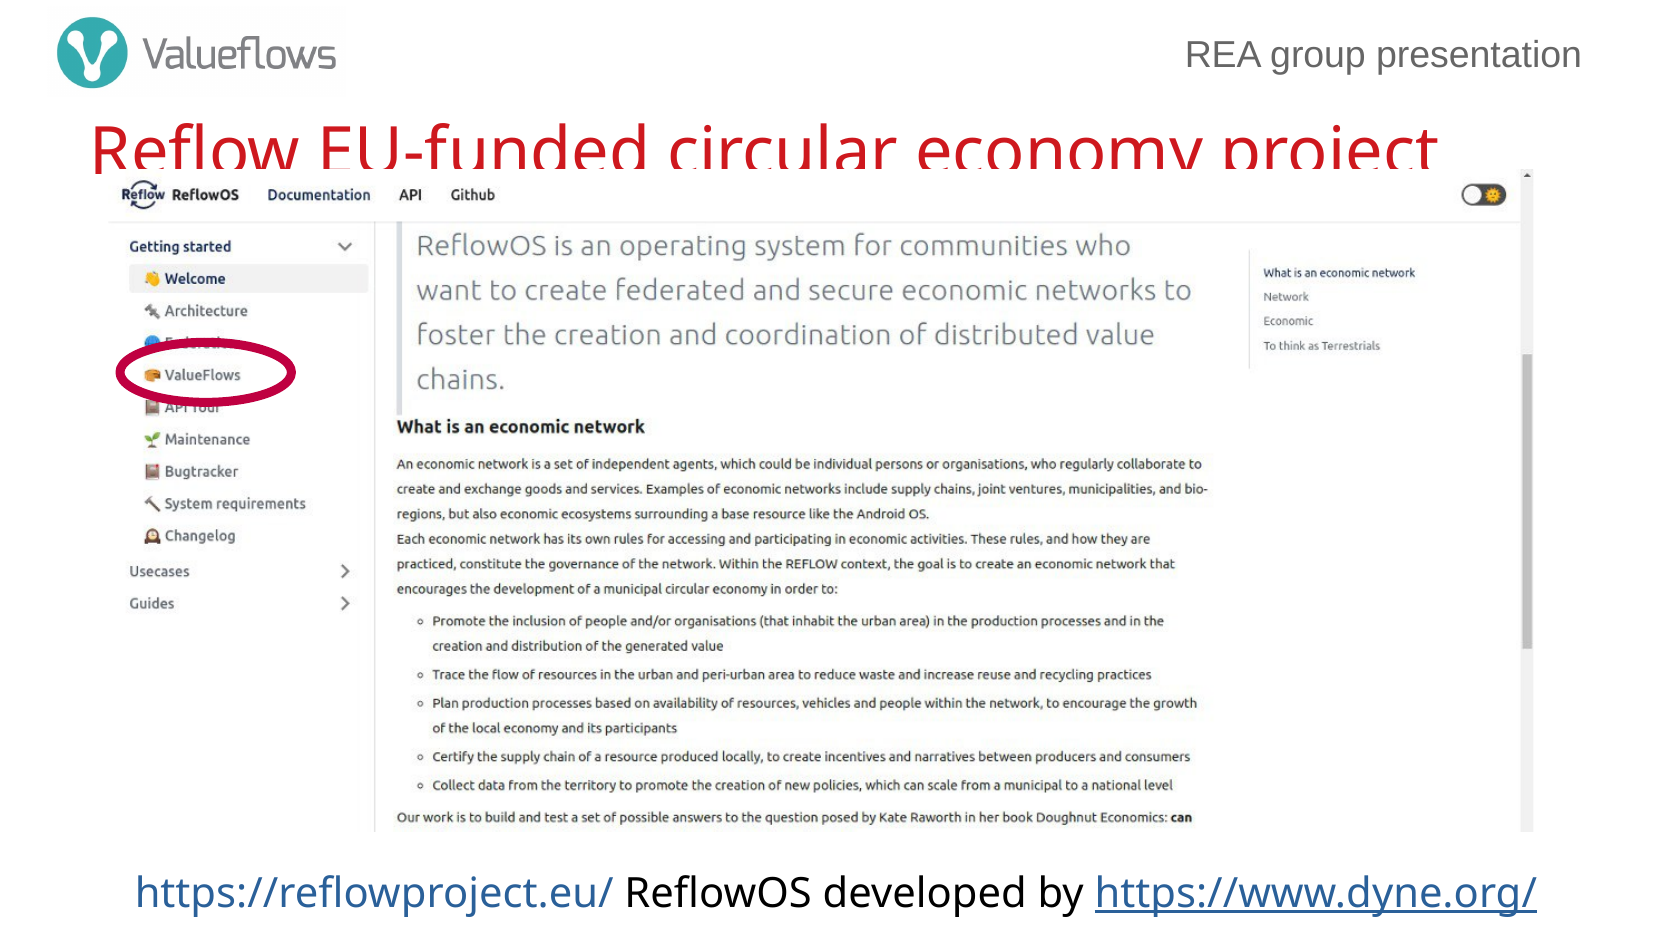

REA group presentation
Reflow EU-funded circular economy project
https://reflowproject.eu/ ReflowOS developed by https://www.dyne.org/